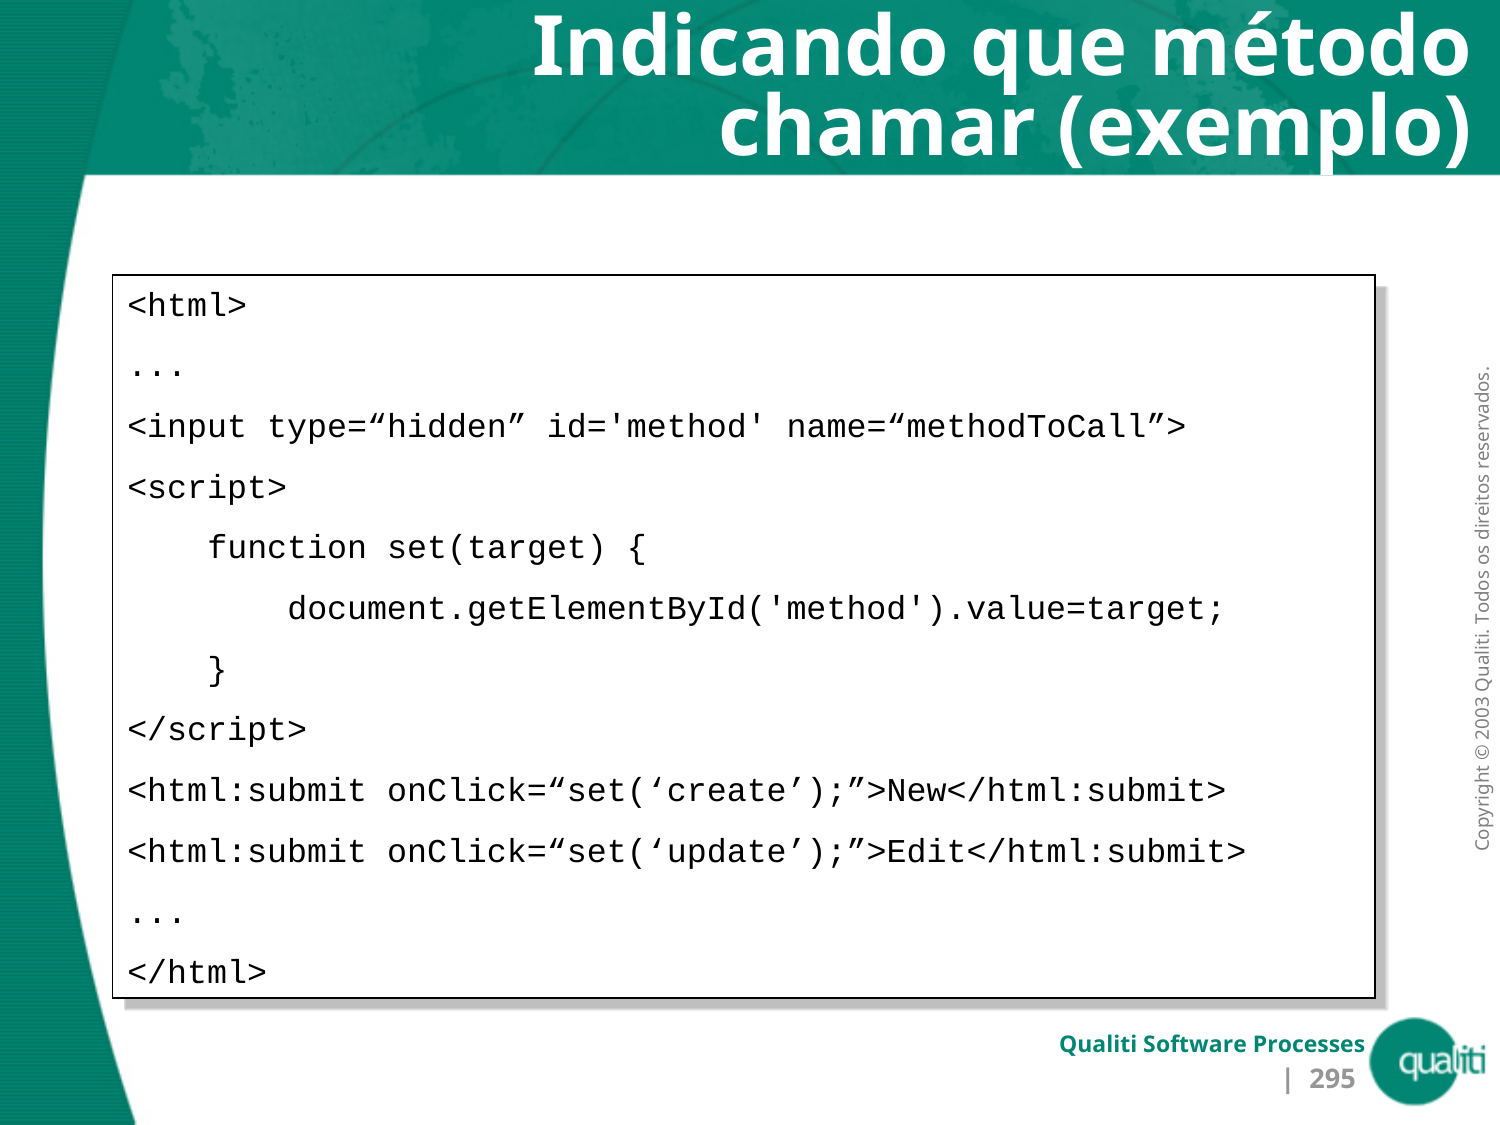

# Indicando que método chamar (exemplo)‏
<html>
...
<input type=“hidden” id='method' name=“methodToCall”>
<script>
 function set(target) {
 document.getElementById('method').value=target;
 }
</script>
<html:submit onClick=“set(‘create’);”>New</html:submit>
<html:submit onClick=“set(‘update’);”>Edit</html:submit>
...
</html>